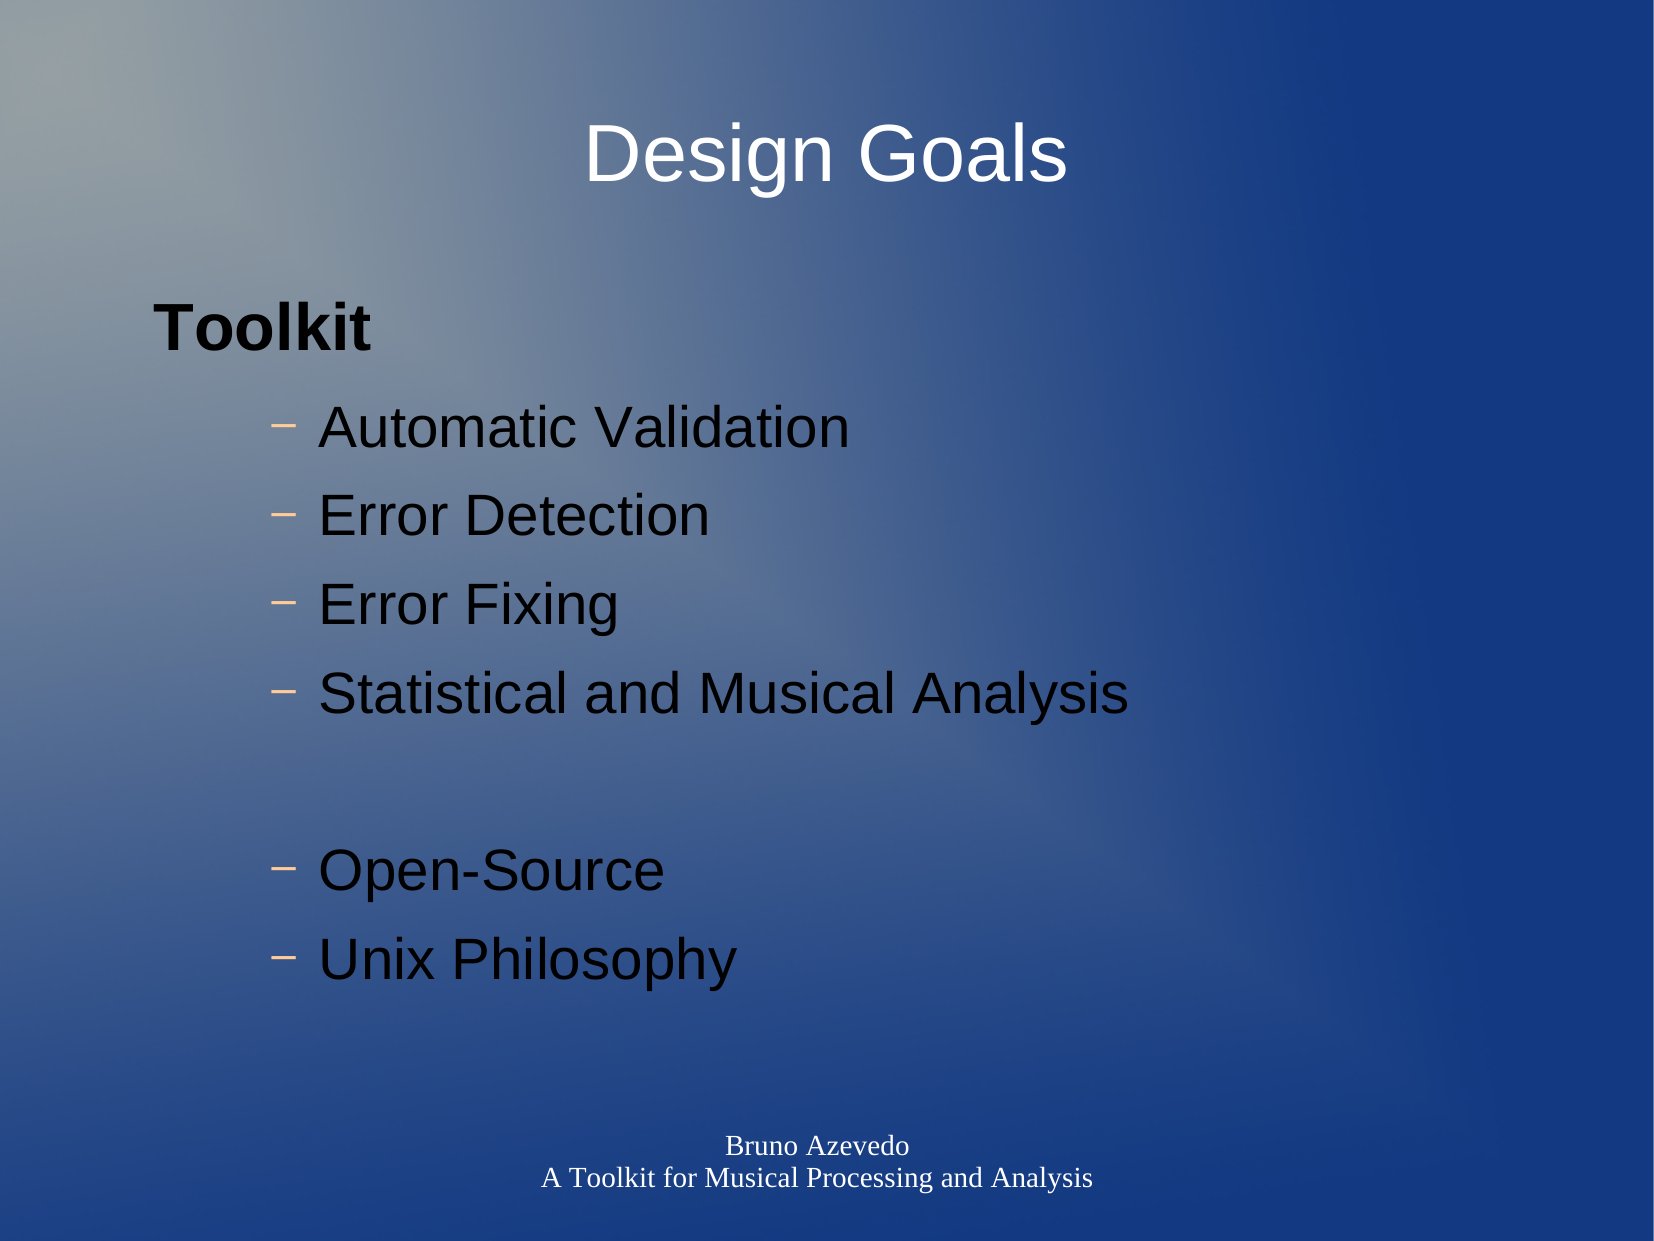

# Design Goals
Toolkit
Automatic Validation
Error Detection
Error Fixing
Statistical and Musical Analysis
Open-Source
Unix Philosophy